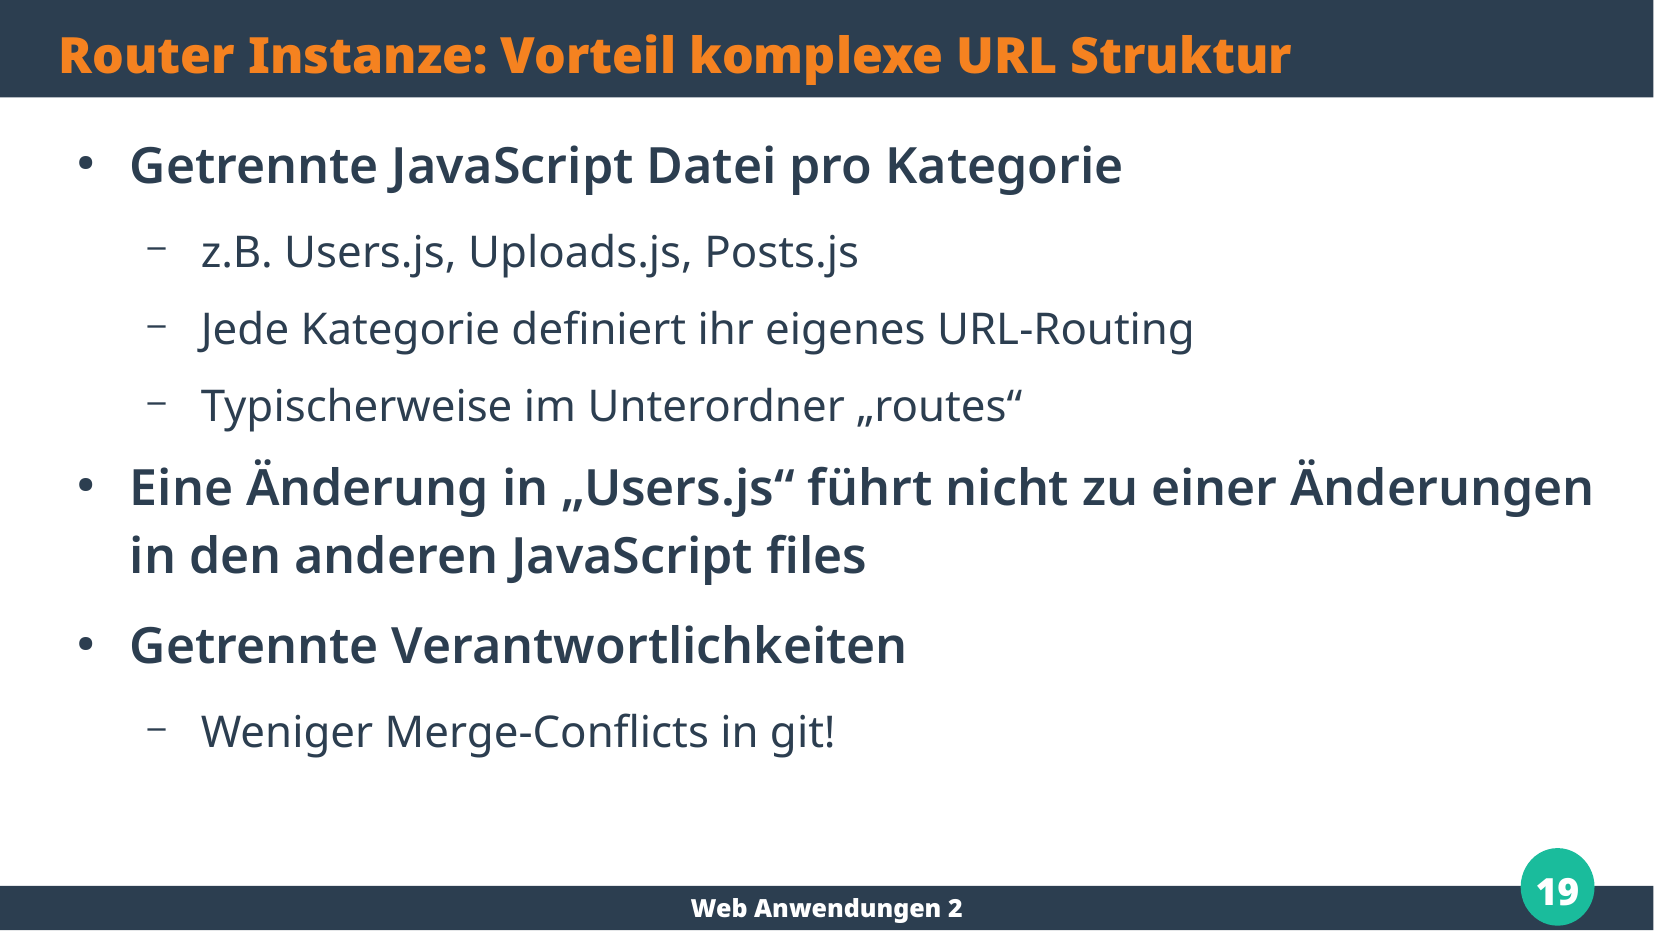

# Router Instanze: Vorteil komplexe URL Struktur
Getrennte JavaScript Datei pro Kategorie
z.B. Users.js, Uploads.js, Posts.js
Jede Kategorie definiert ihr eigenes URL-Routing
Typischerweise im Unterordner „routes“
Eine Änderung in „Users.js“ führt nicht zu einer Änderungen in den anderen JavaScript files
Getrennte Verantwortlichkeiten
Weniger Merge-Conflicts in git!
19